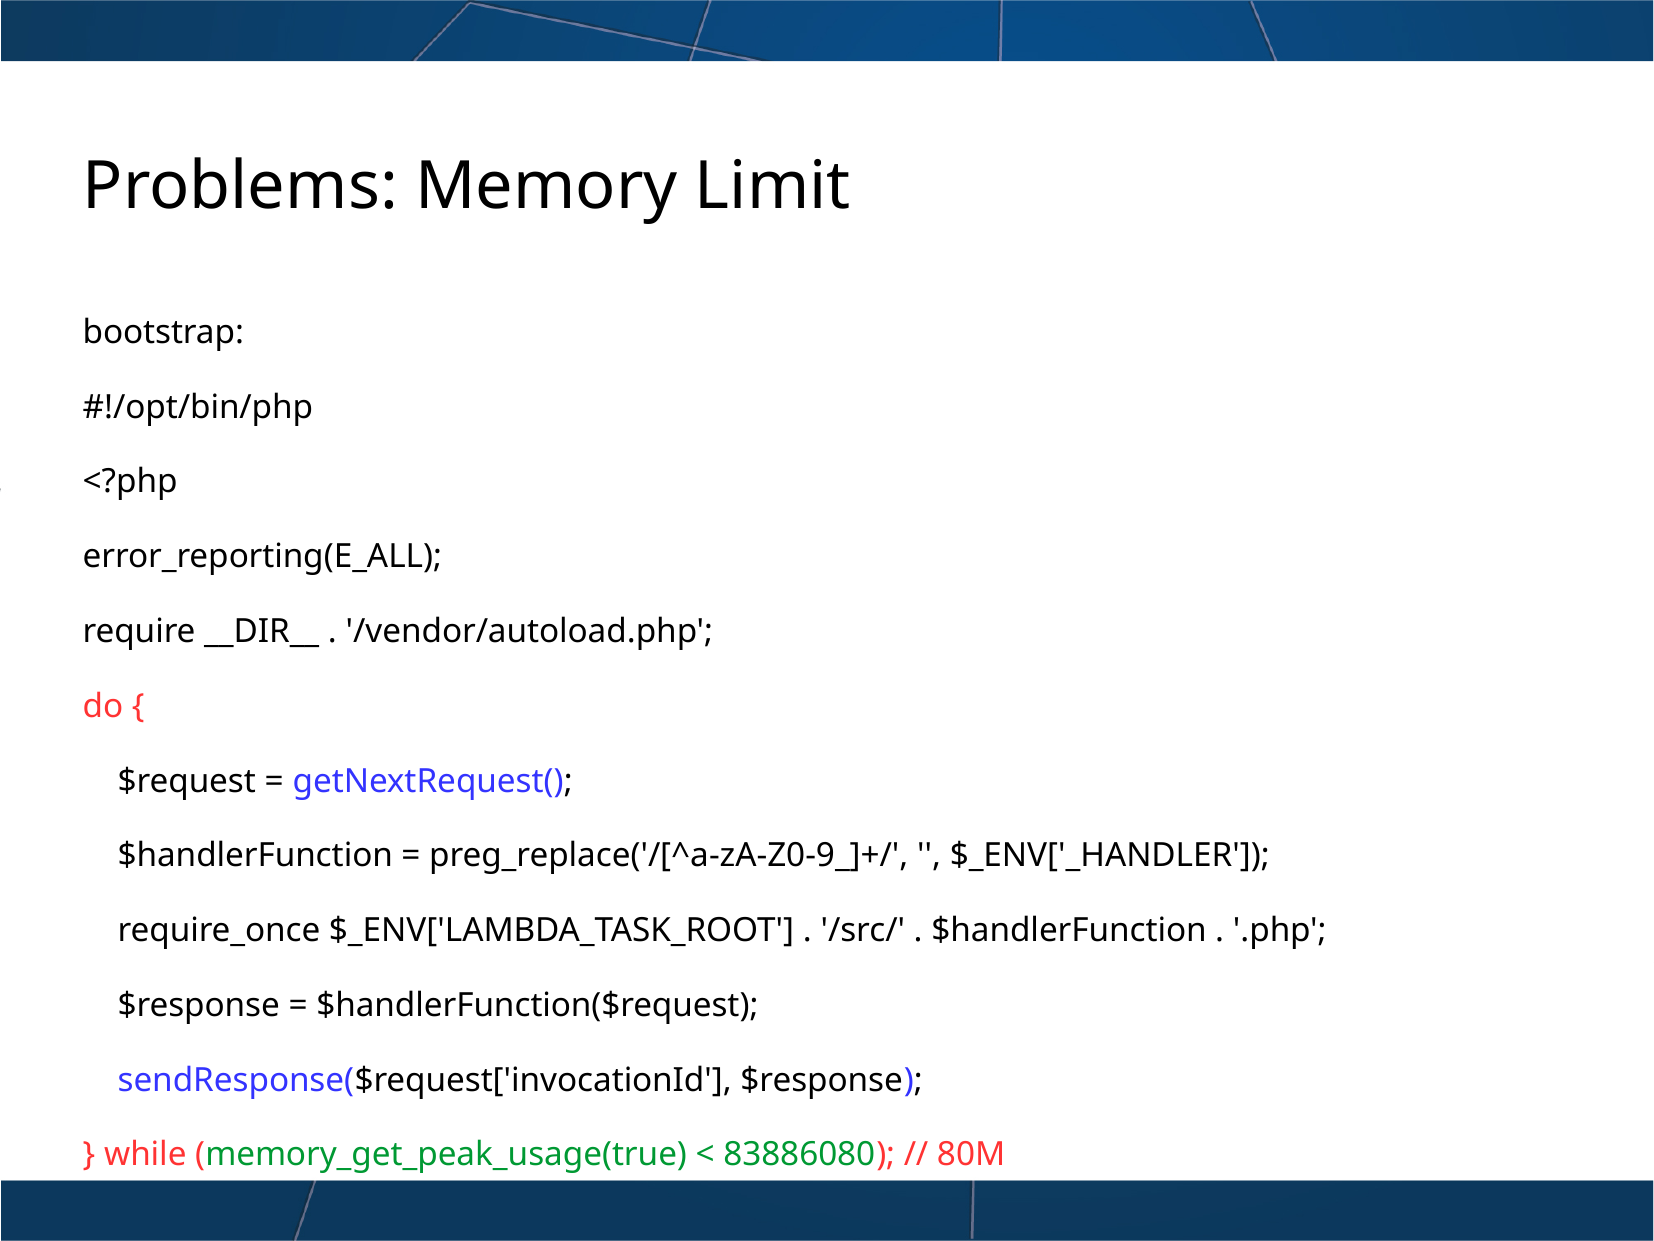

# Problems: Memory Limit
bootstrap:
#!/opt/bin/php
<?php
error_reporting(E_ALL);
require __DIR__ . '/vendor/autoload.php';
do {
 $request = getNextRequest();
 $handlerFunction = preg_replace('/[^a-zA-Z0-9_]+/', '', $_ENV['_HANDLER']);
 require_once $_ENV['LAMBDA_TASK_ROOT'] . '/src/' . $handlerFunction . '.php';
 $response = $handlerFunction($request);
 sendResponse($request['invocationId'], $response);
} while (memory_get_peak_usage(true) < 83886080); // 80M